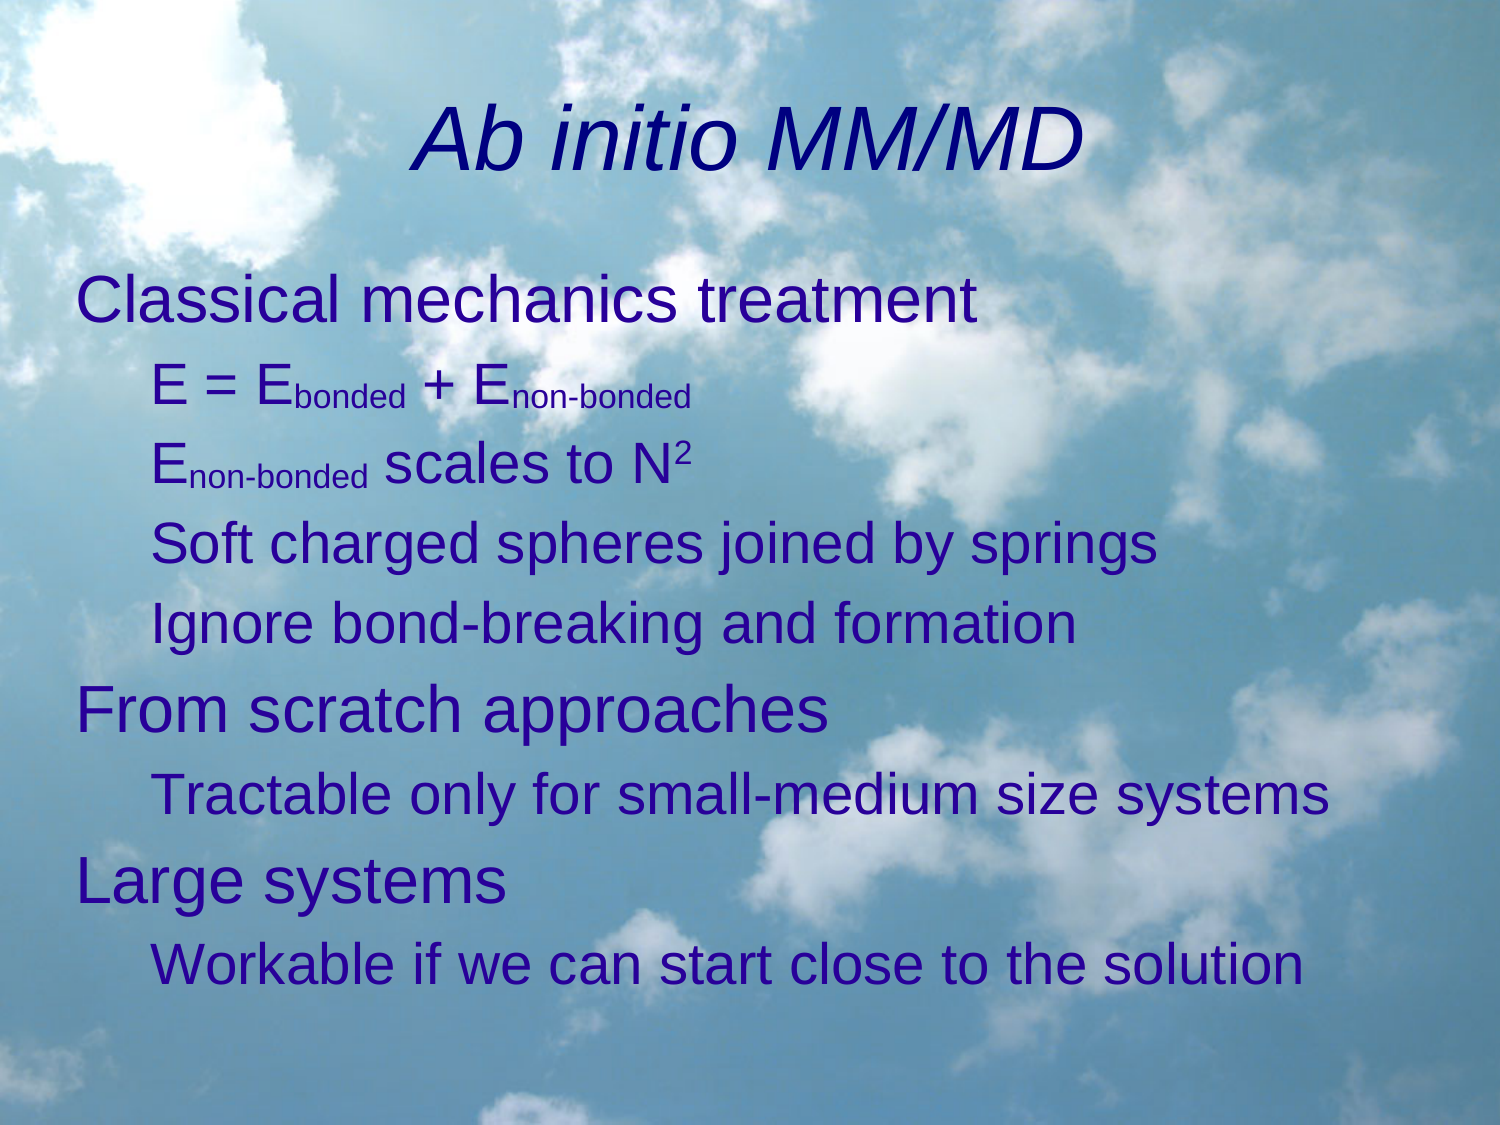

# Ab initio MM/MD
Classical mechanics treatment
E = Ebonded + Enon-bonded
Enon-bonded scales to N2
Soft charged spheres joined by springs
Ignore bond-breaking and formation
From scratch approaches
Tractable only for small-medium size systems
Large systems
Workable if we can start close to the solution